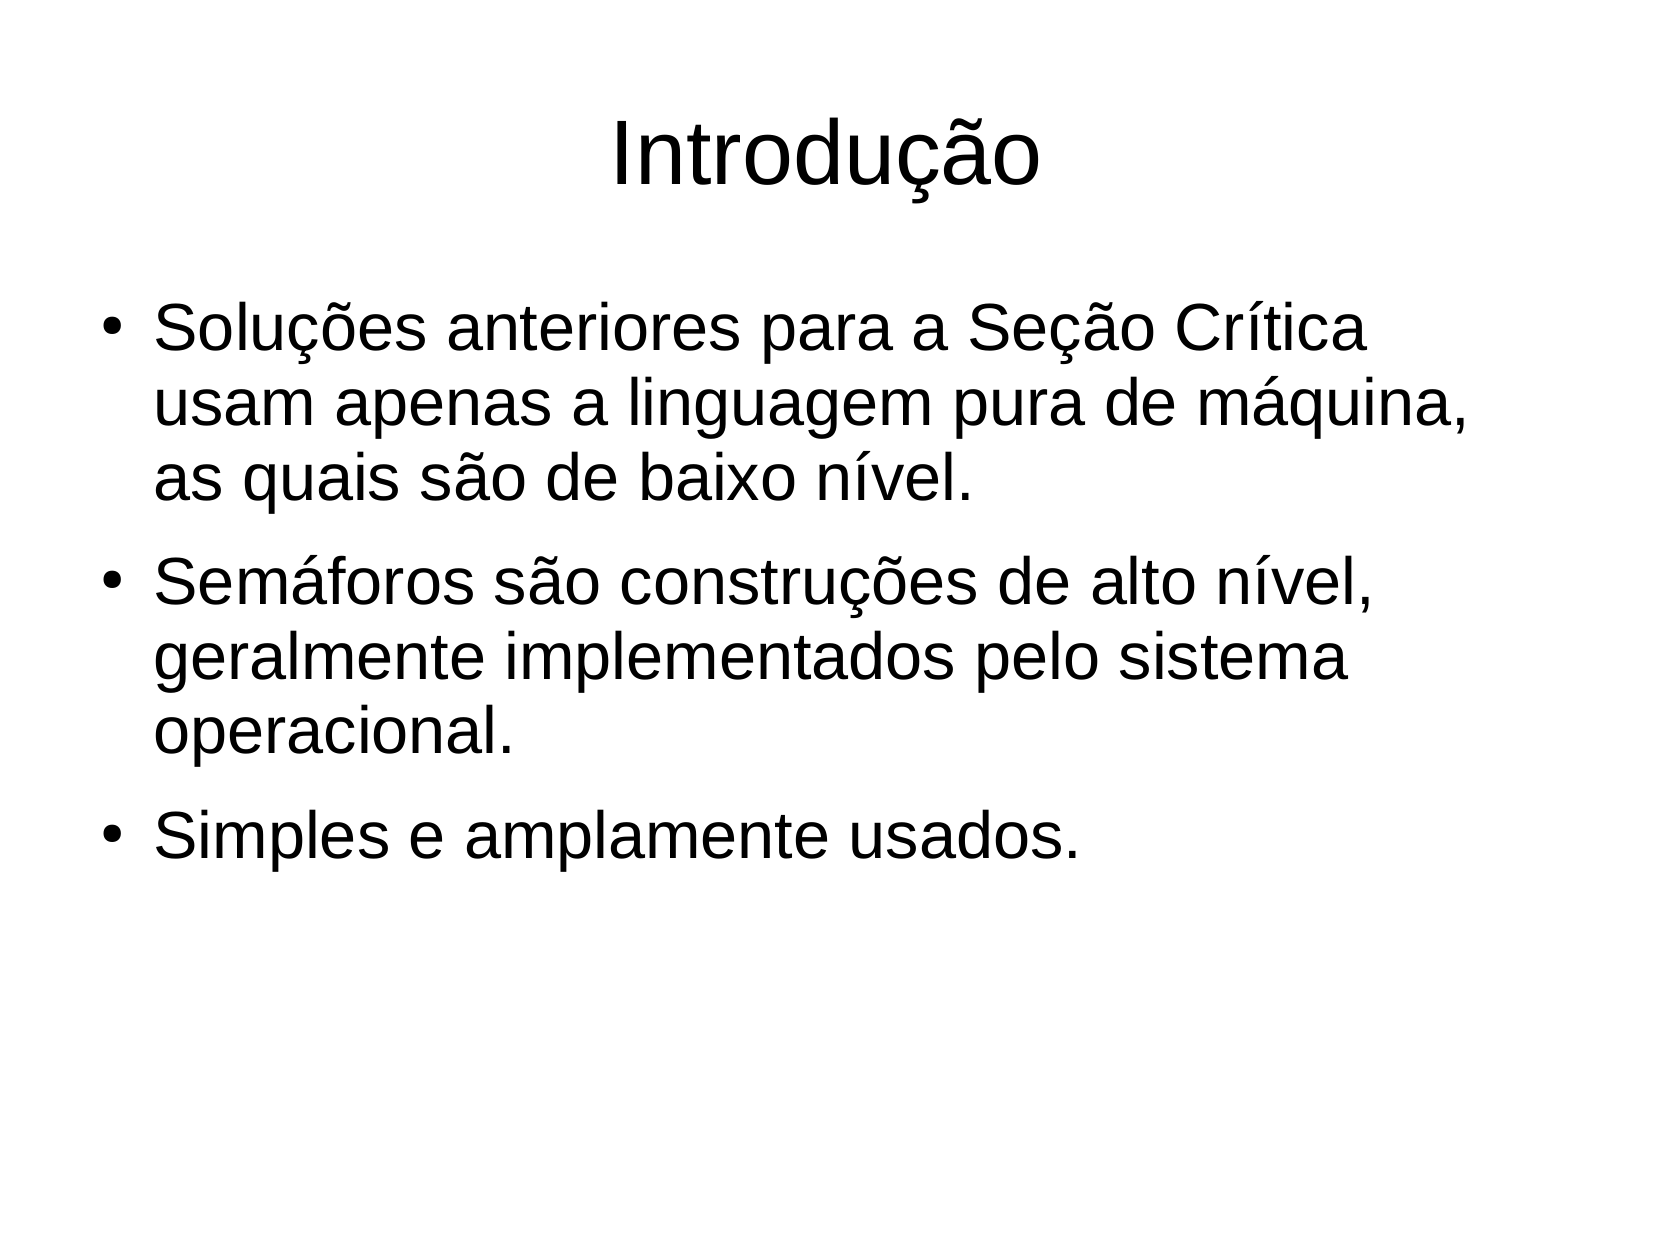

# Introdução
Soluções anteriores para a Seção Crítica usam apenas a linguagem pura de máquina, as quais são de baixo nível.
Semáforos são construções de alto nível, geralmente implementados pelo sistema operacional.
Simples e amplamente usados.